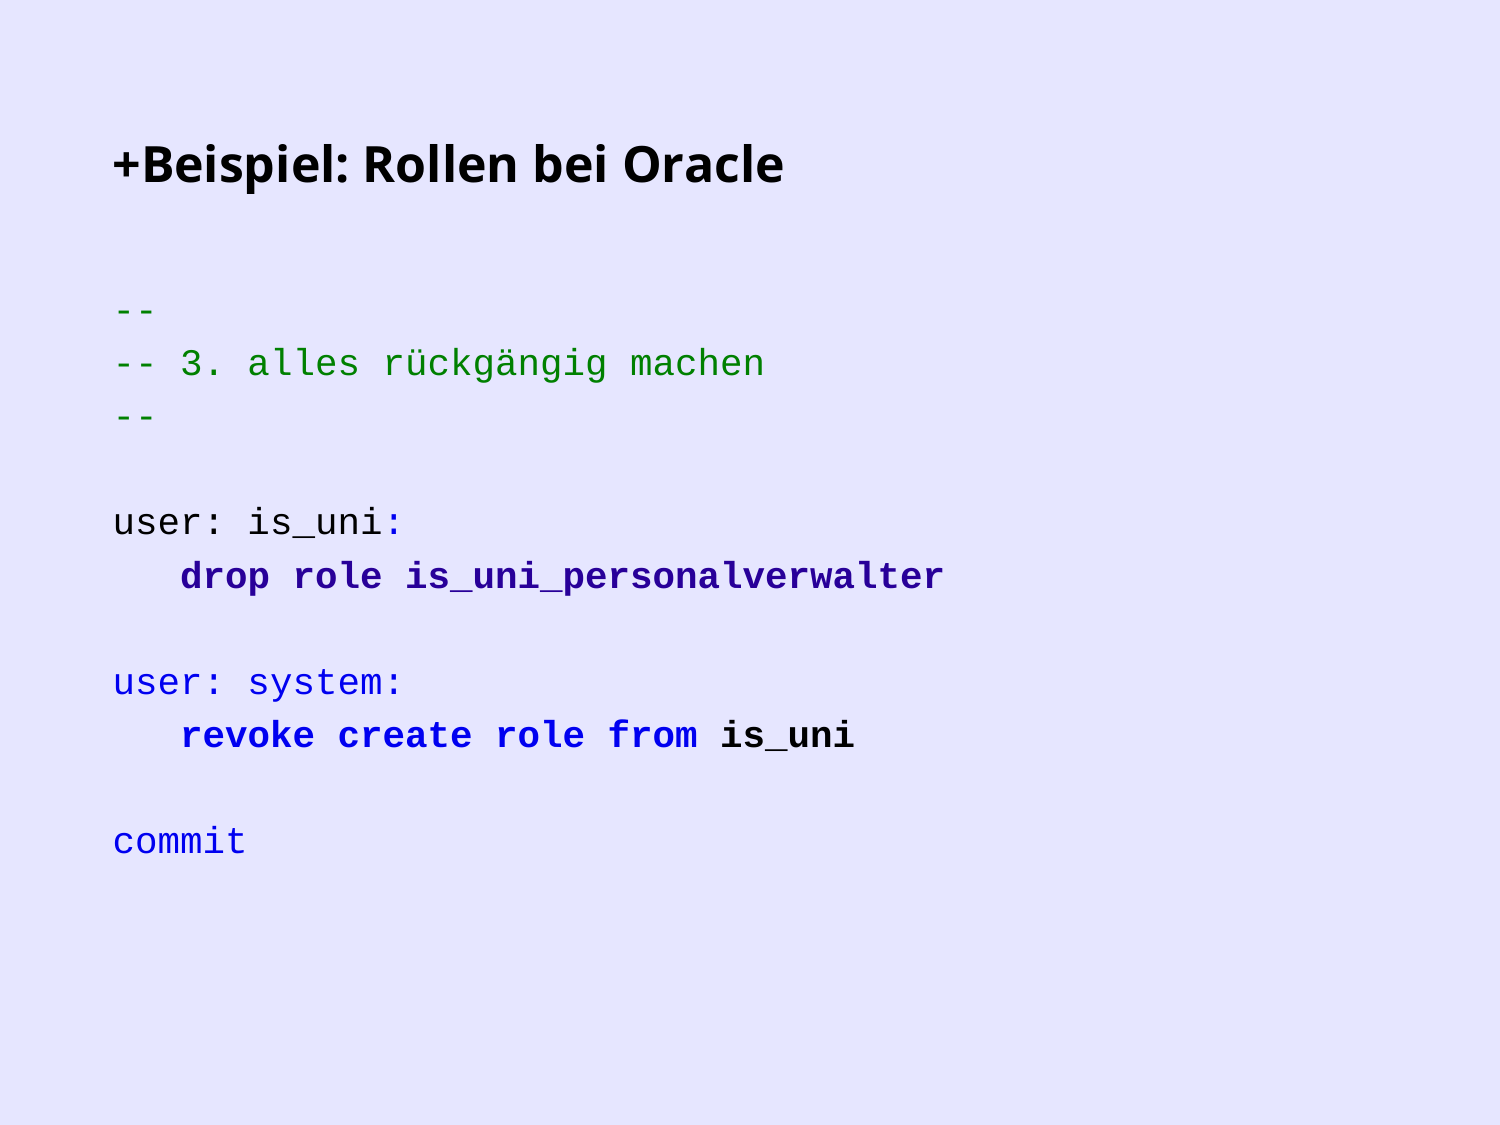

# +Beispiel: Rollen bei Oracle
--
-- 3. alles rückgängig machen
--
user: is_uni:
 drop role is_uni_personalverwalter
user: system:
 revoke create role from is_uni
commit